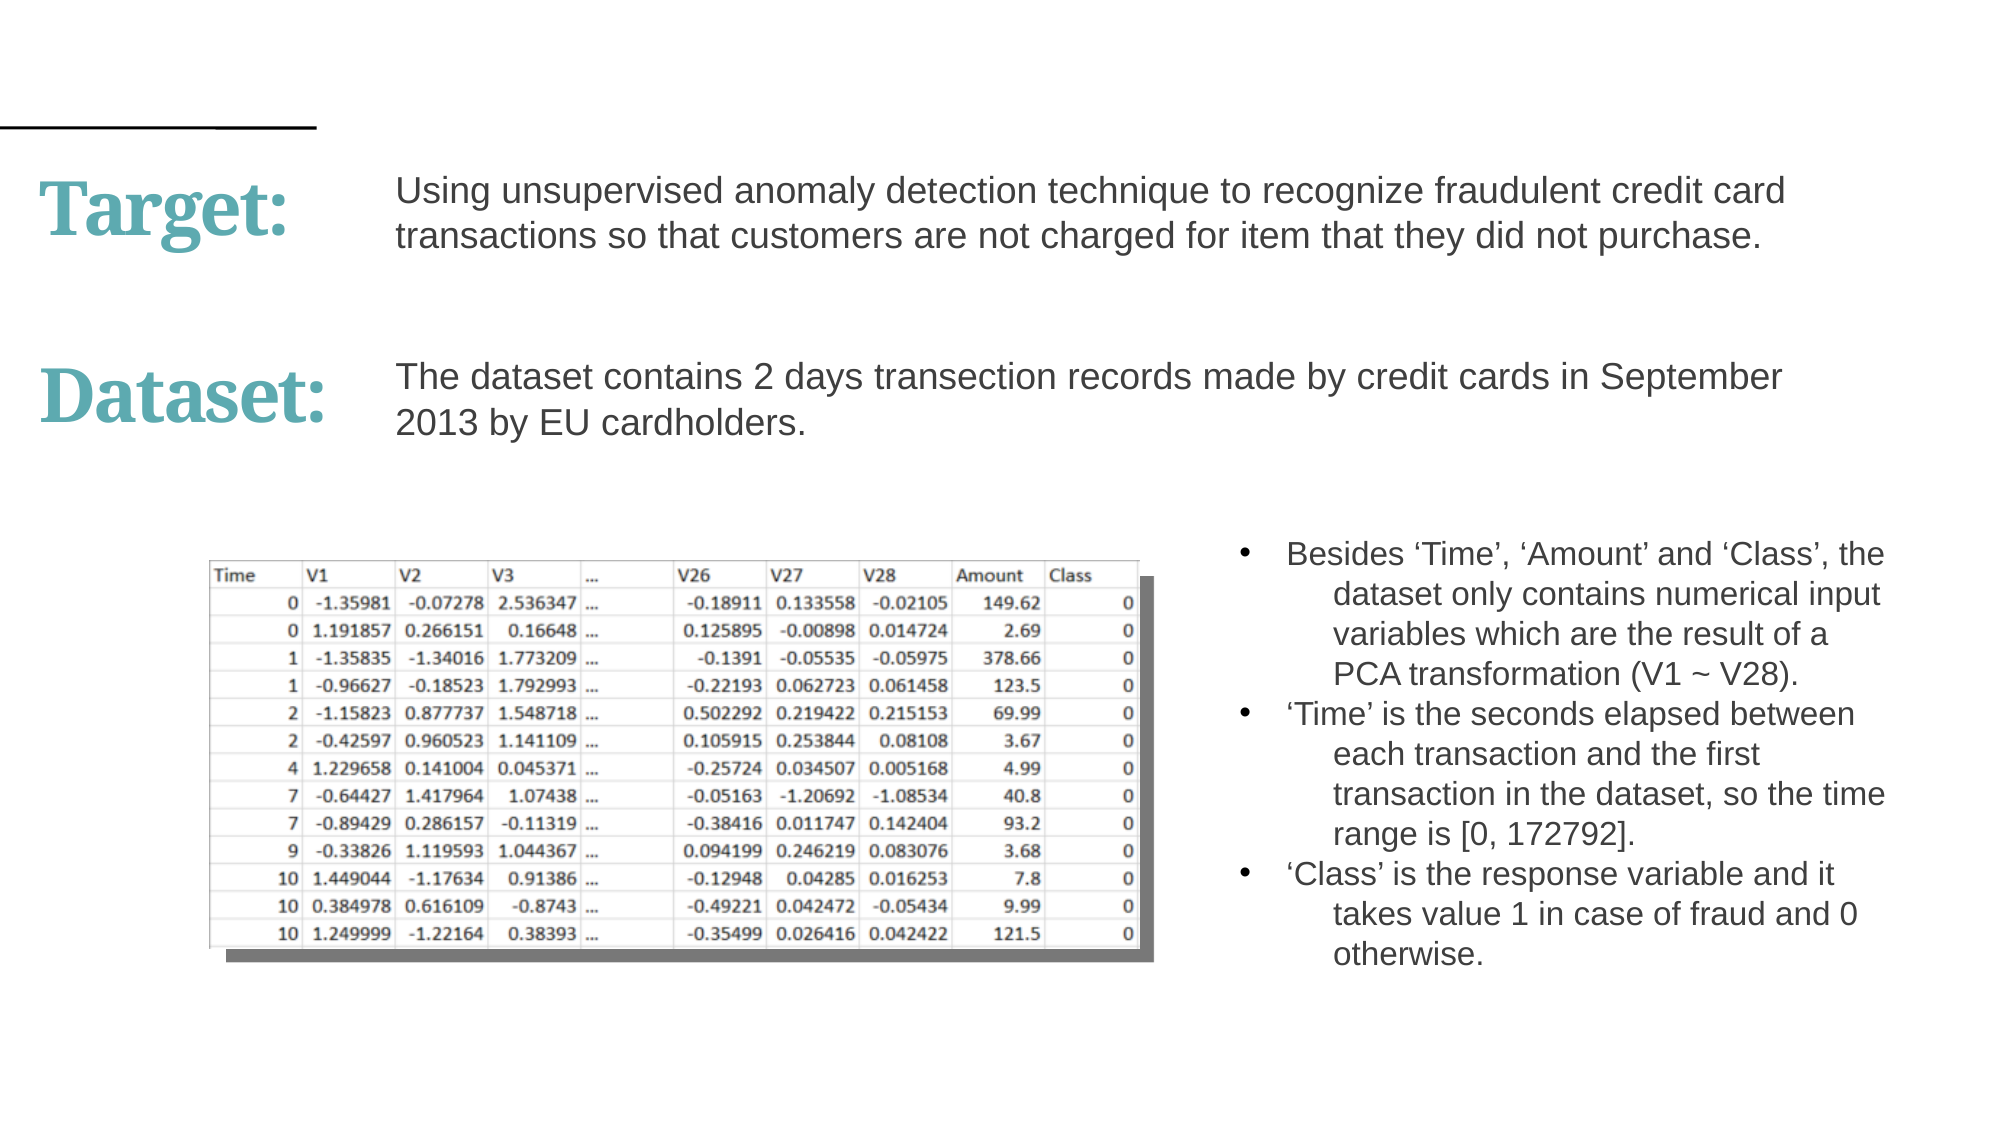

# Target:
Using unsupervised anomaly detection technique to recognize fraudulent credit card transactions so that customers are not charged for item that they did not purchase.
Dataset:
The dataset contains 2 days transection records made by credit cards in September 2013 by EU cardholders.
Besides ‘Time’, ‘Amount’ and ‘Class’, the dataset only contains numerical input variables which are the result of a PCA transformation (V1 ~ V28).
‘Time’ is the seconds elapsed between each transaction and the first transaction in the dataset, so the time range is [0, 172792].
‘Class’ is the response variable and it takes value 1 in case of fraud and 0 otherwise.